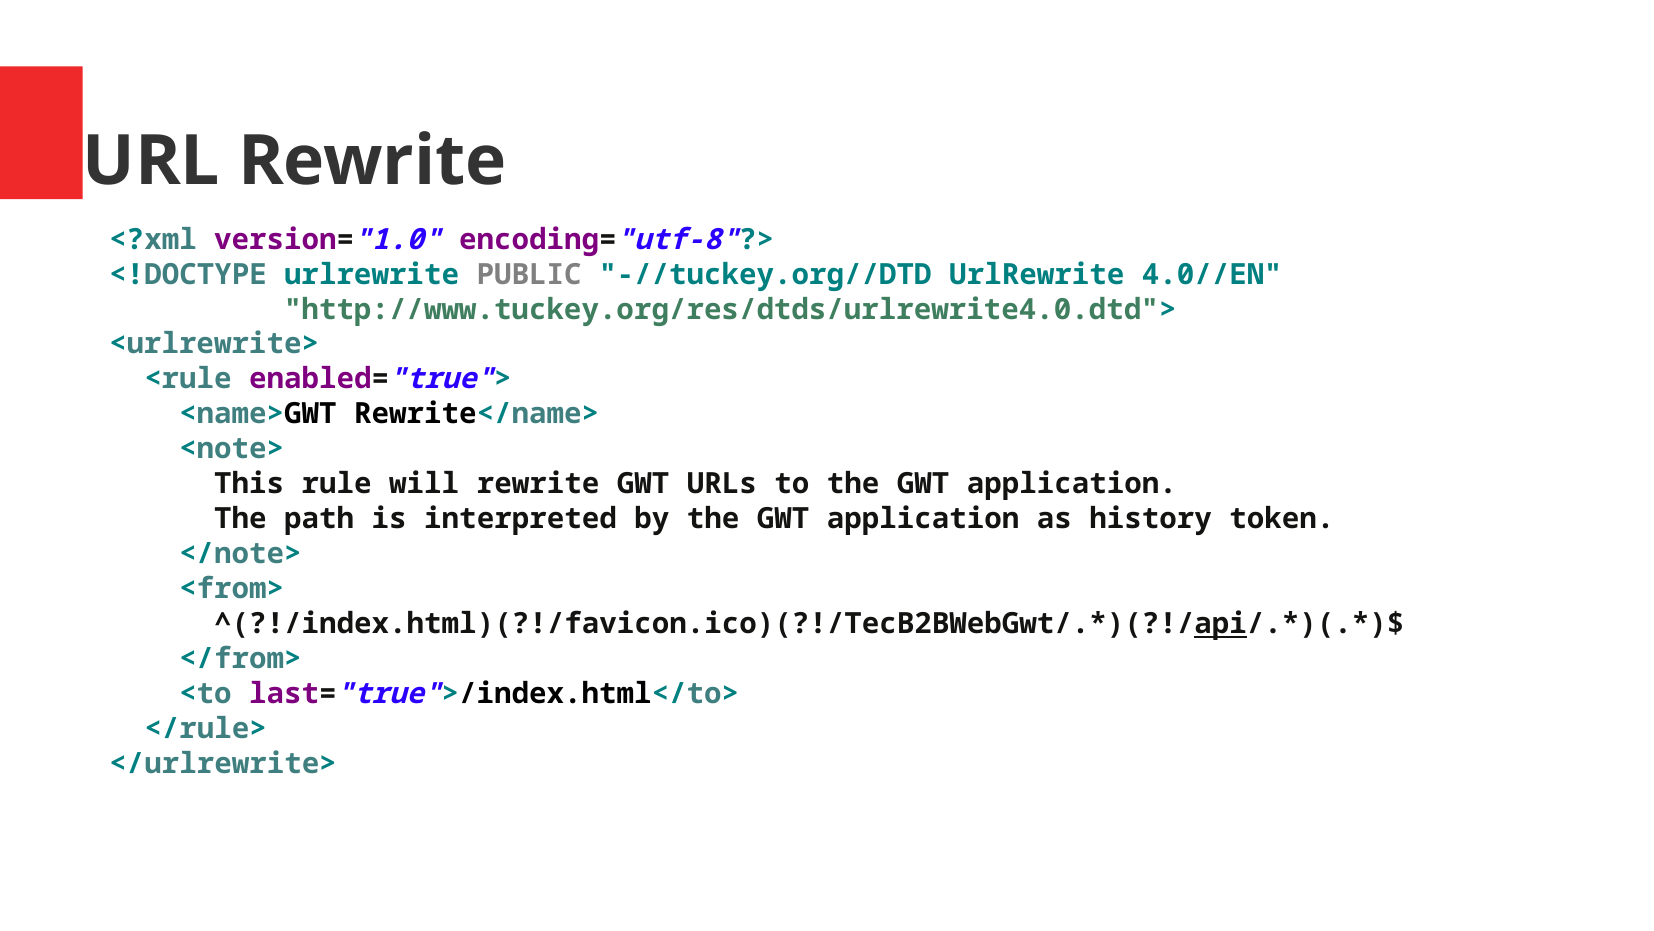

# URL Rewrite
<?xml version="1.0" encoding="utf-8"?>
<!DOCTYPE urlrewrite PUBLIC "-//tuckey.org//DTD UrlRewrite 4.0//EN"
 "http://www.tuckey.org/res/dtds/urlrewrite4.0.dtd">
<urlrewrite>
 <rule enabled="true">
 <name>GWT Rewrite</name>
 <note>
 This rule will rewrite GWT URLs to the GWT application.
 The path is interpreted by the GWT application as history token.
 </note>
 <from>
 ^(?!/index.html)(?!/favicon.ico)(?!/TecB2BWebGwt/.*)(?!/api/.*)(.*)$
 </from>
 <to last="true">/index.html</to>
 </rule>
</urlrewrite>